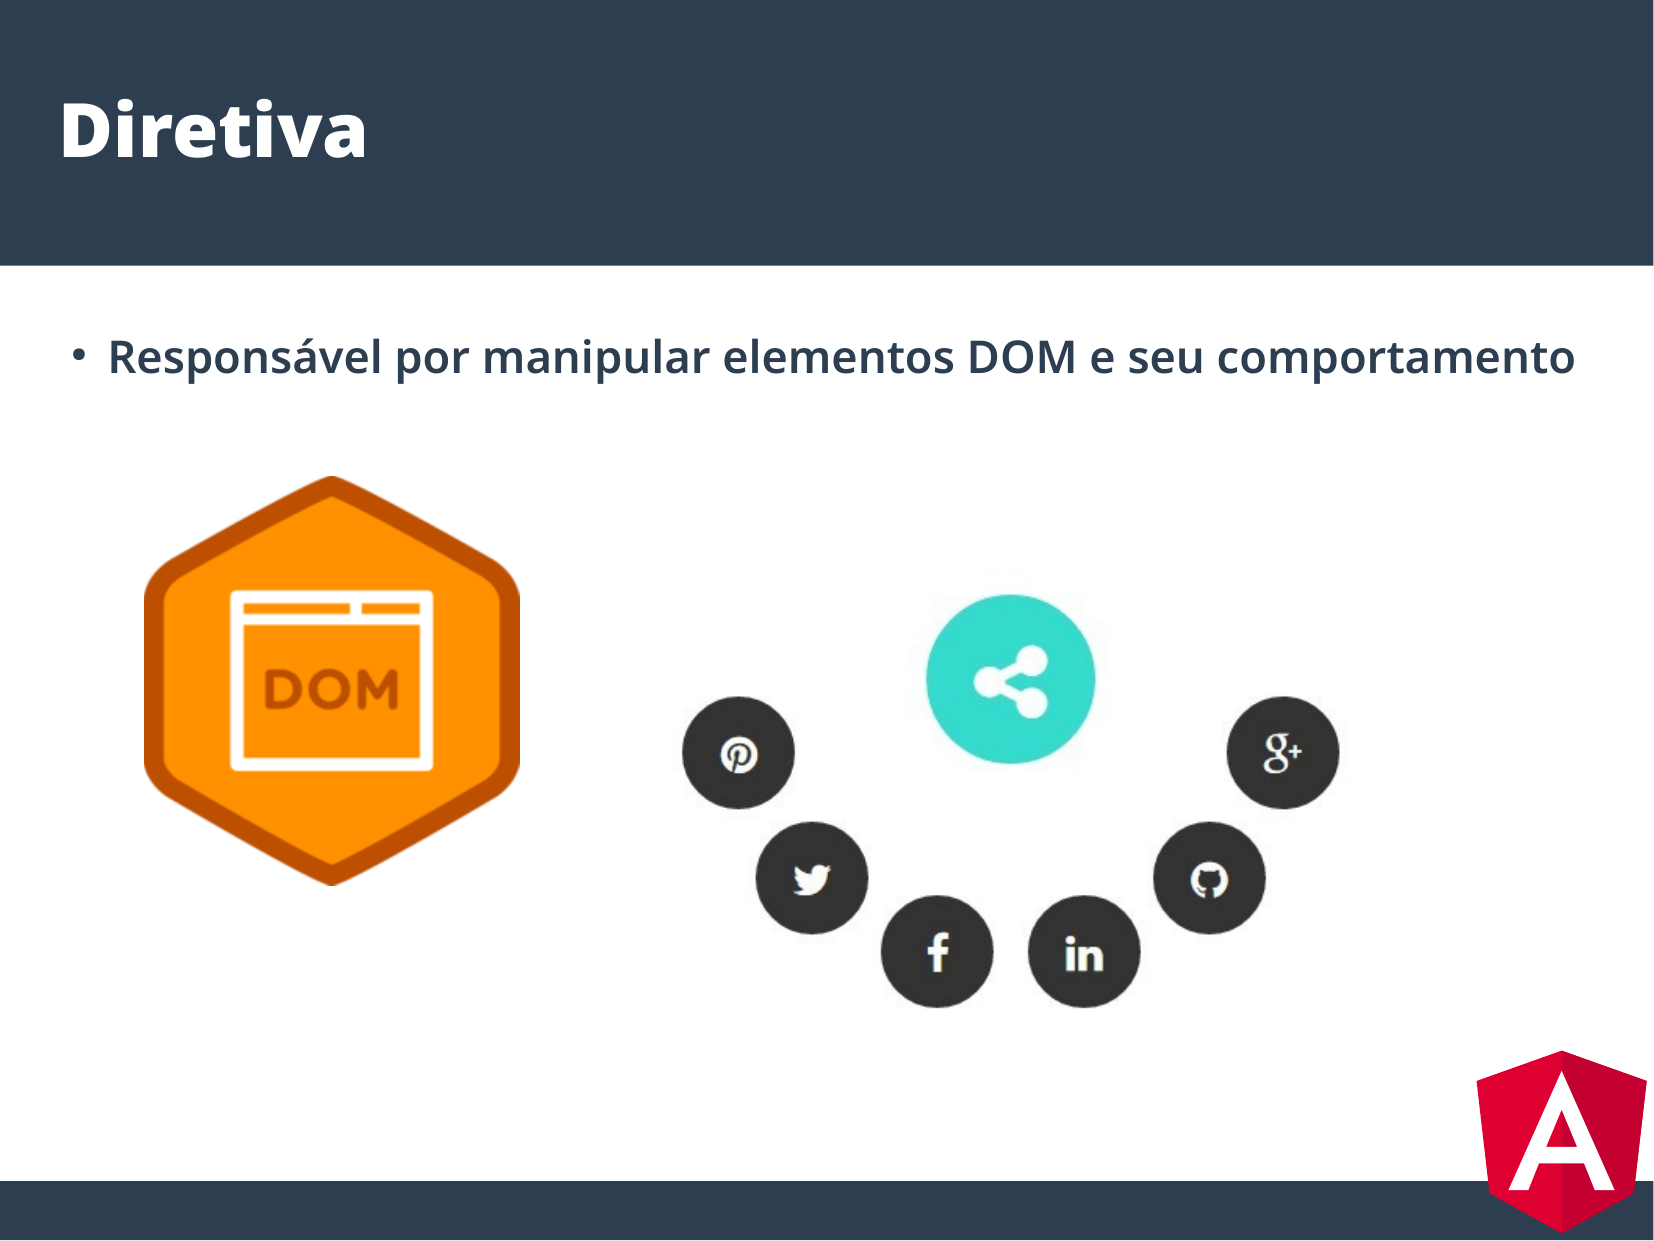

# Diretiva
Responsável por manipular elementos DOM e seu comportamento